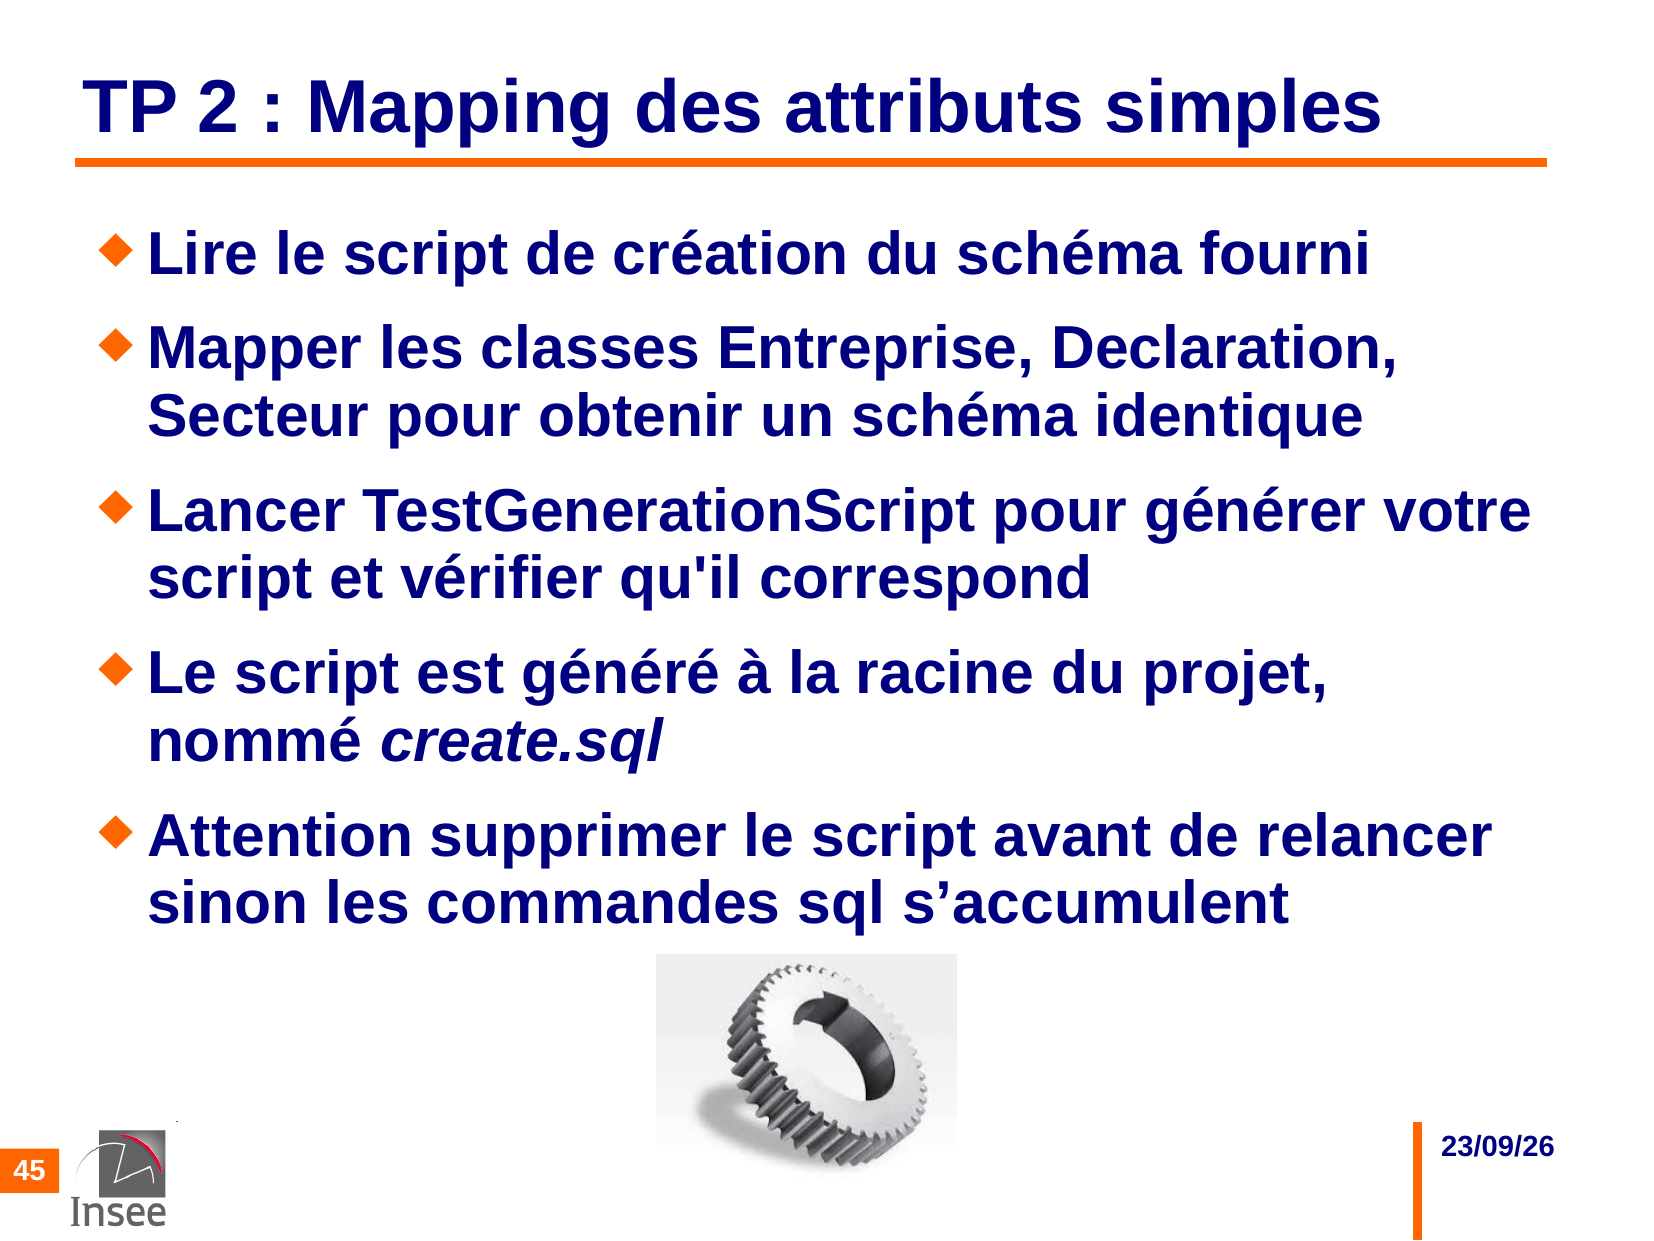

# TP 2 : Mapping des attributs simples
Lire le script de création du schéma fourni
Mapper les classes Entreprise, Declaration, Secteur pour obtenir un schéma identique
Lancer TestGenerationScript pour générer votre script et vérifier qu'il correspond
Le script est généré à la racine du projet, nommé create.sql
Attention supprimer le script avant de relancer sinon les commandes sql s’accumulent
45